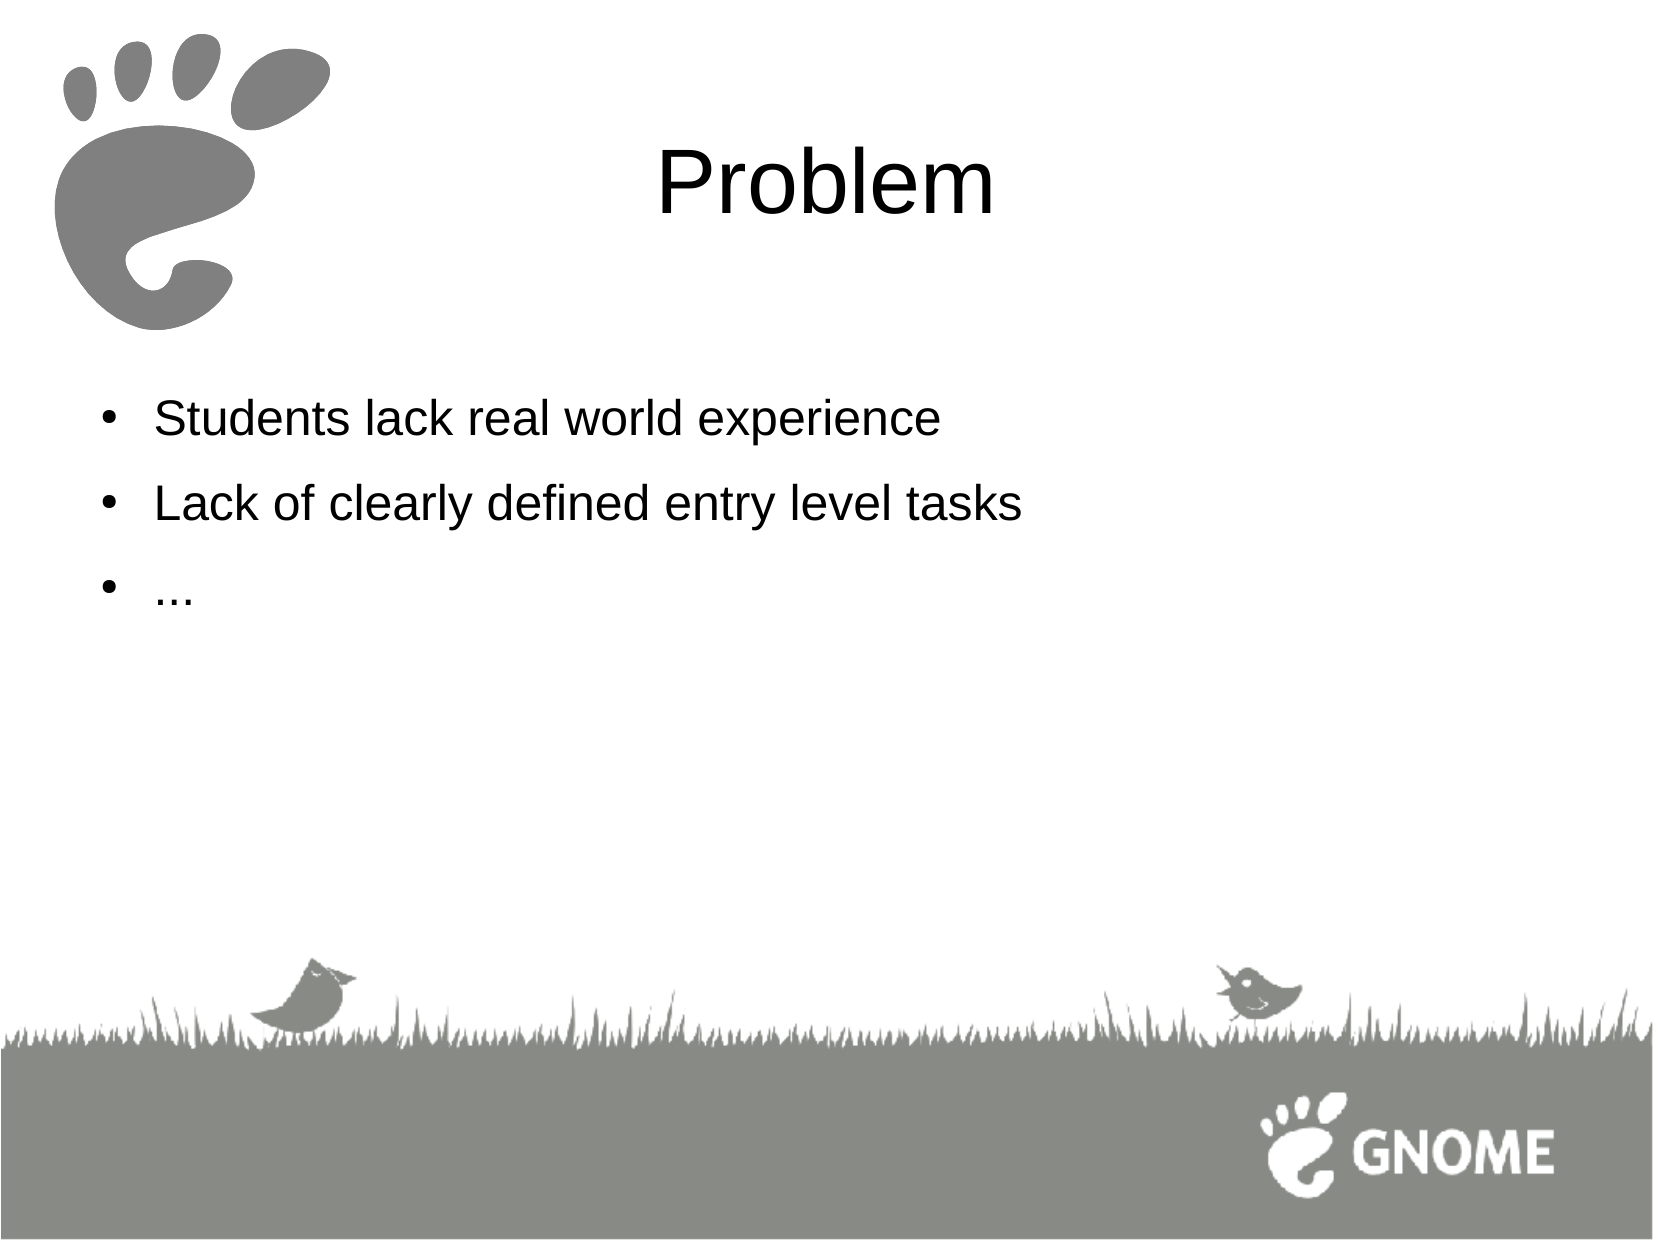

# Problem
Students lack real world experience
Lack of clearly defined entry level tasks
...